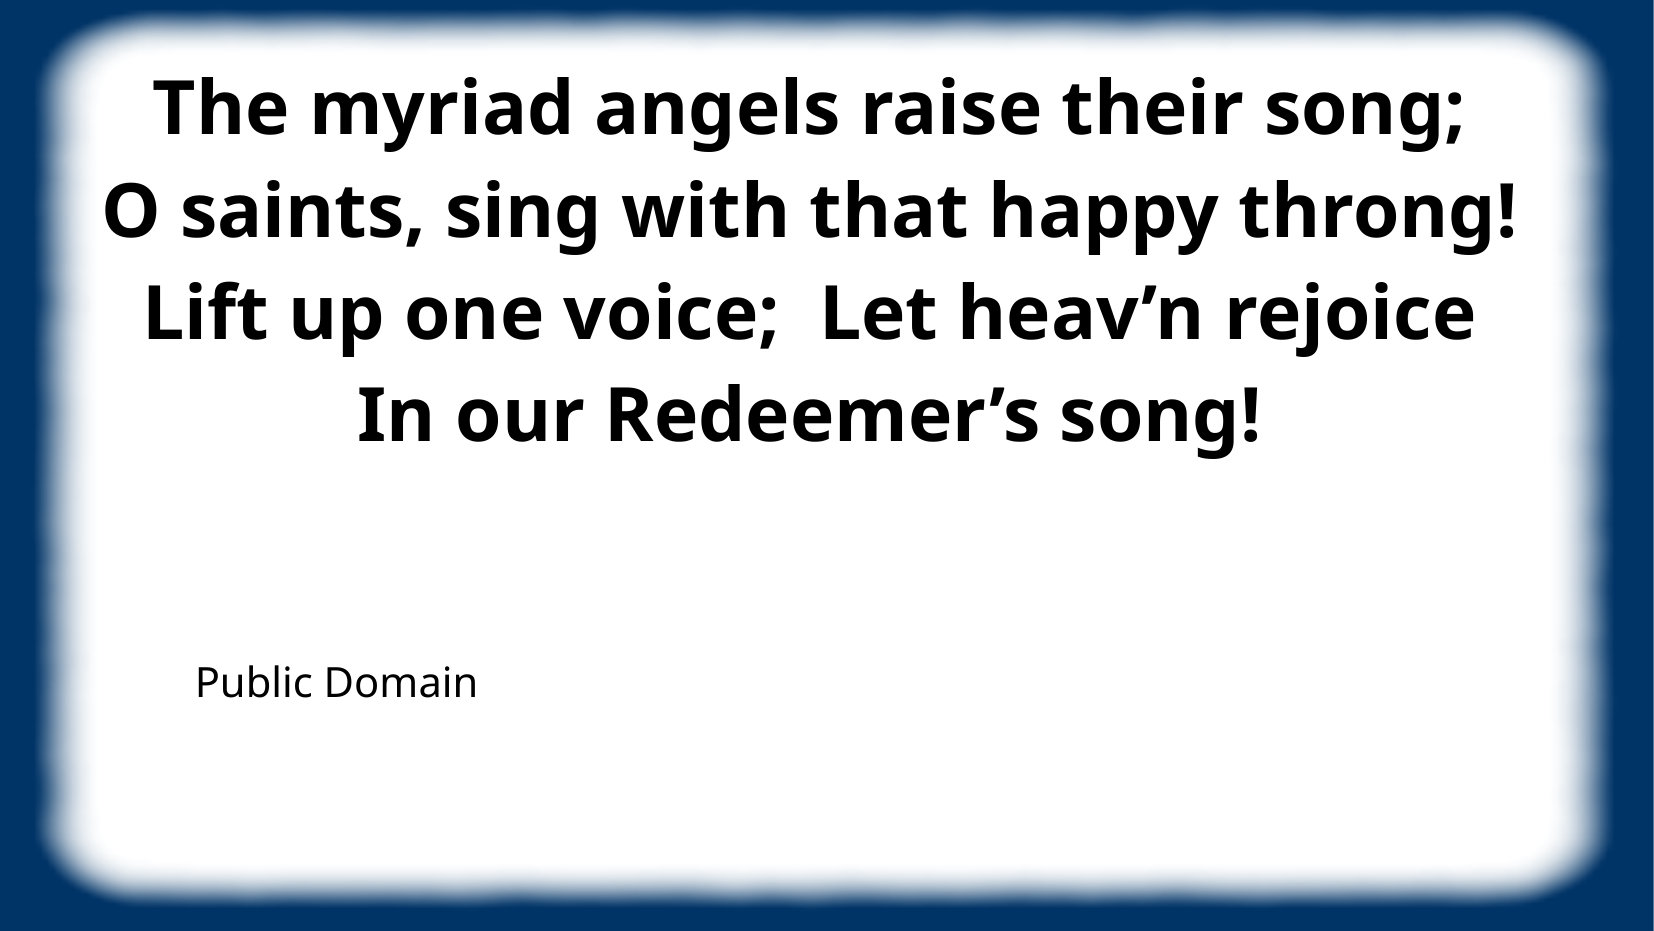

# The myriad angels raise their song; O saints, sing with that happy throng! Lift up one voice; Let heav’n rejoice In our Redeemer’s song!
Public Domain